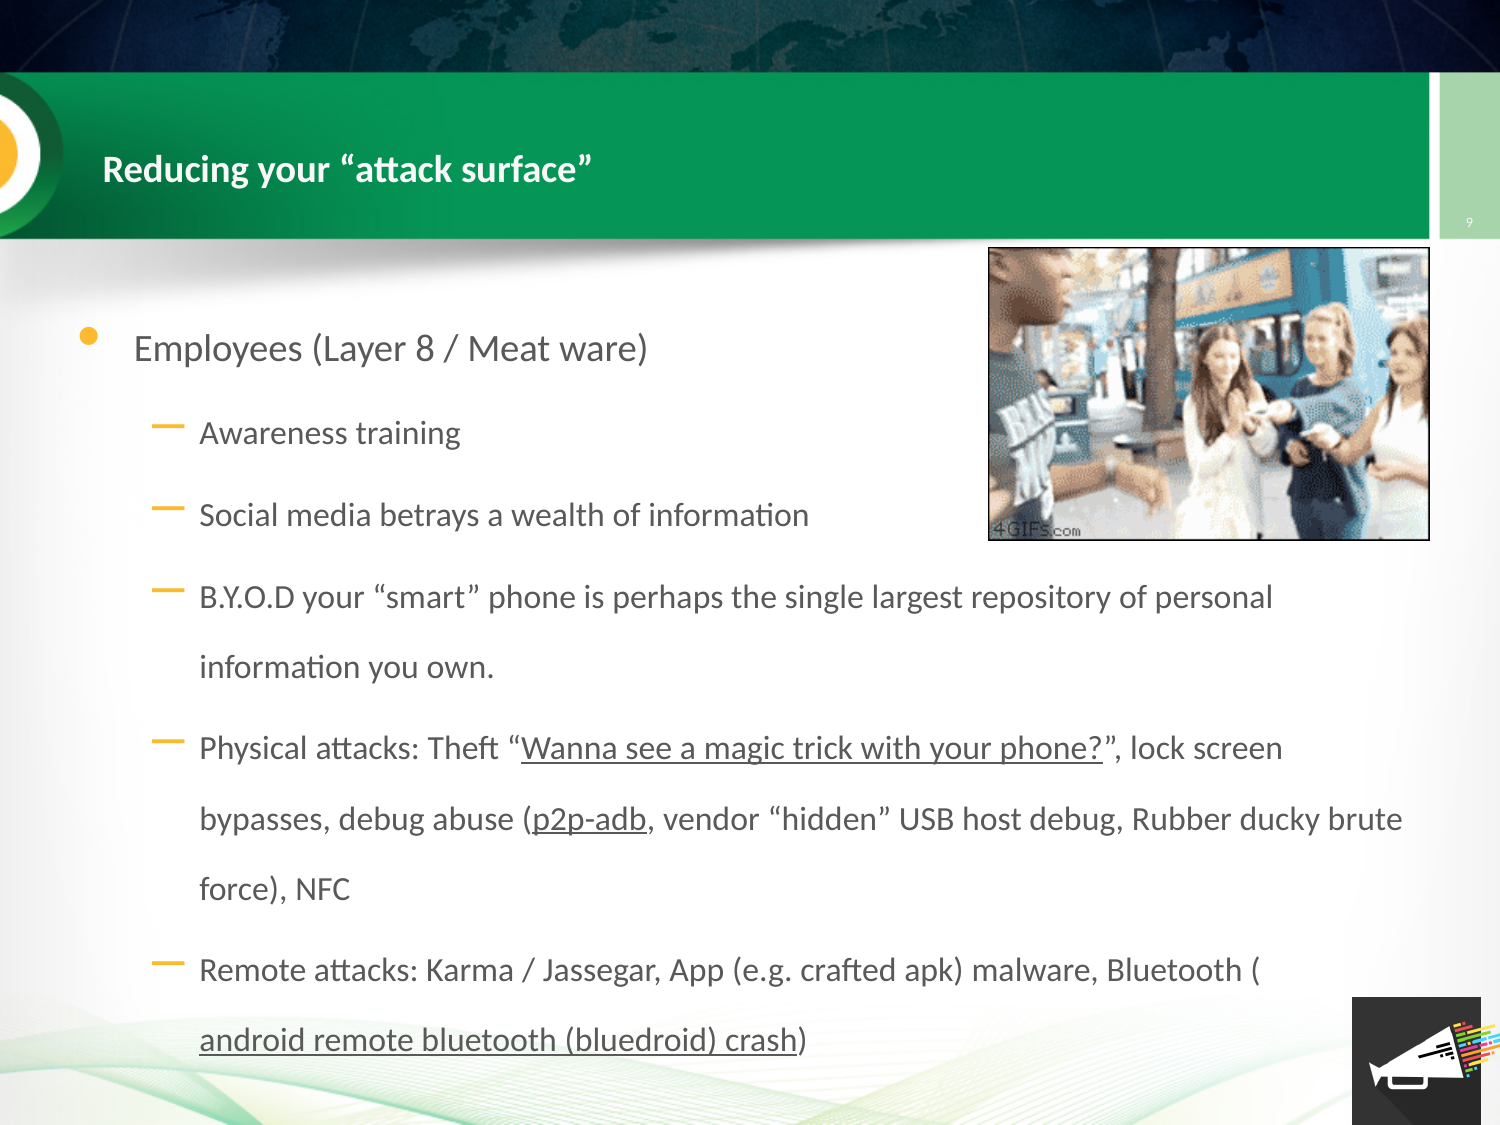

# Reducing your “attack surface”
Employees (Layer 8 / Meat ware)
Awareness training
Social media betrays a wealth of information
B.Y.O.D your “smart” phone is perhaps the single largest repository of personal information you own.
Physical attacks: Theft “Wanna see a magic trick with your phone?”, lock screen bypasses, debug abuse (p2p-adb, vendor “hidden” USB host debug, Rubber ducky brute force), NFC
Remote attacks: Karma / Jassegar, App (e.g. crafted apk) malware, Bluetooth (android remote bluetooth (bluedroid) crash)